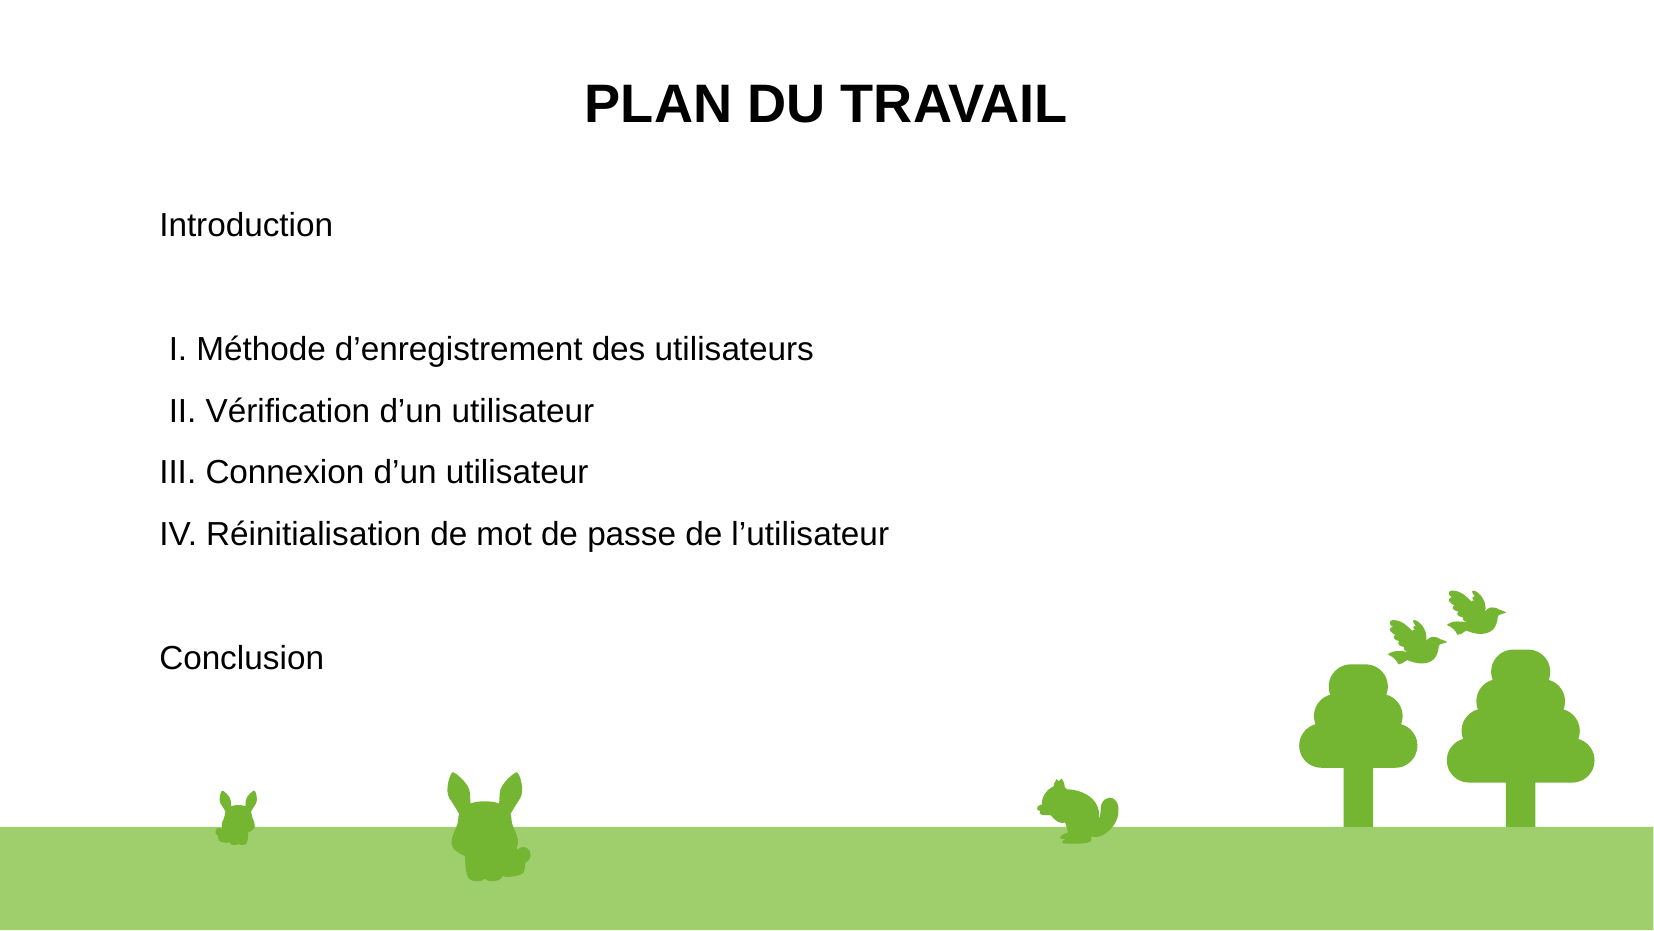

# PLAN DU TRAVAIL
Introduction
 I. Méthode d’enregistrement des utilisateurs
 II. Vérification d’un utilisateur
III. Connexion d’un utilisateur
IV. Réinitialisation de mot de passe de l’utilisateur
Conclusion